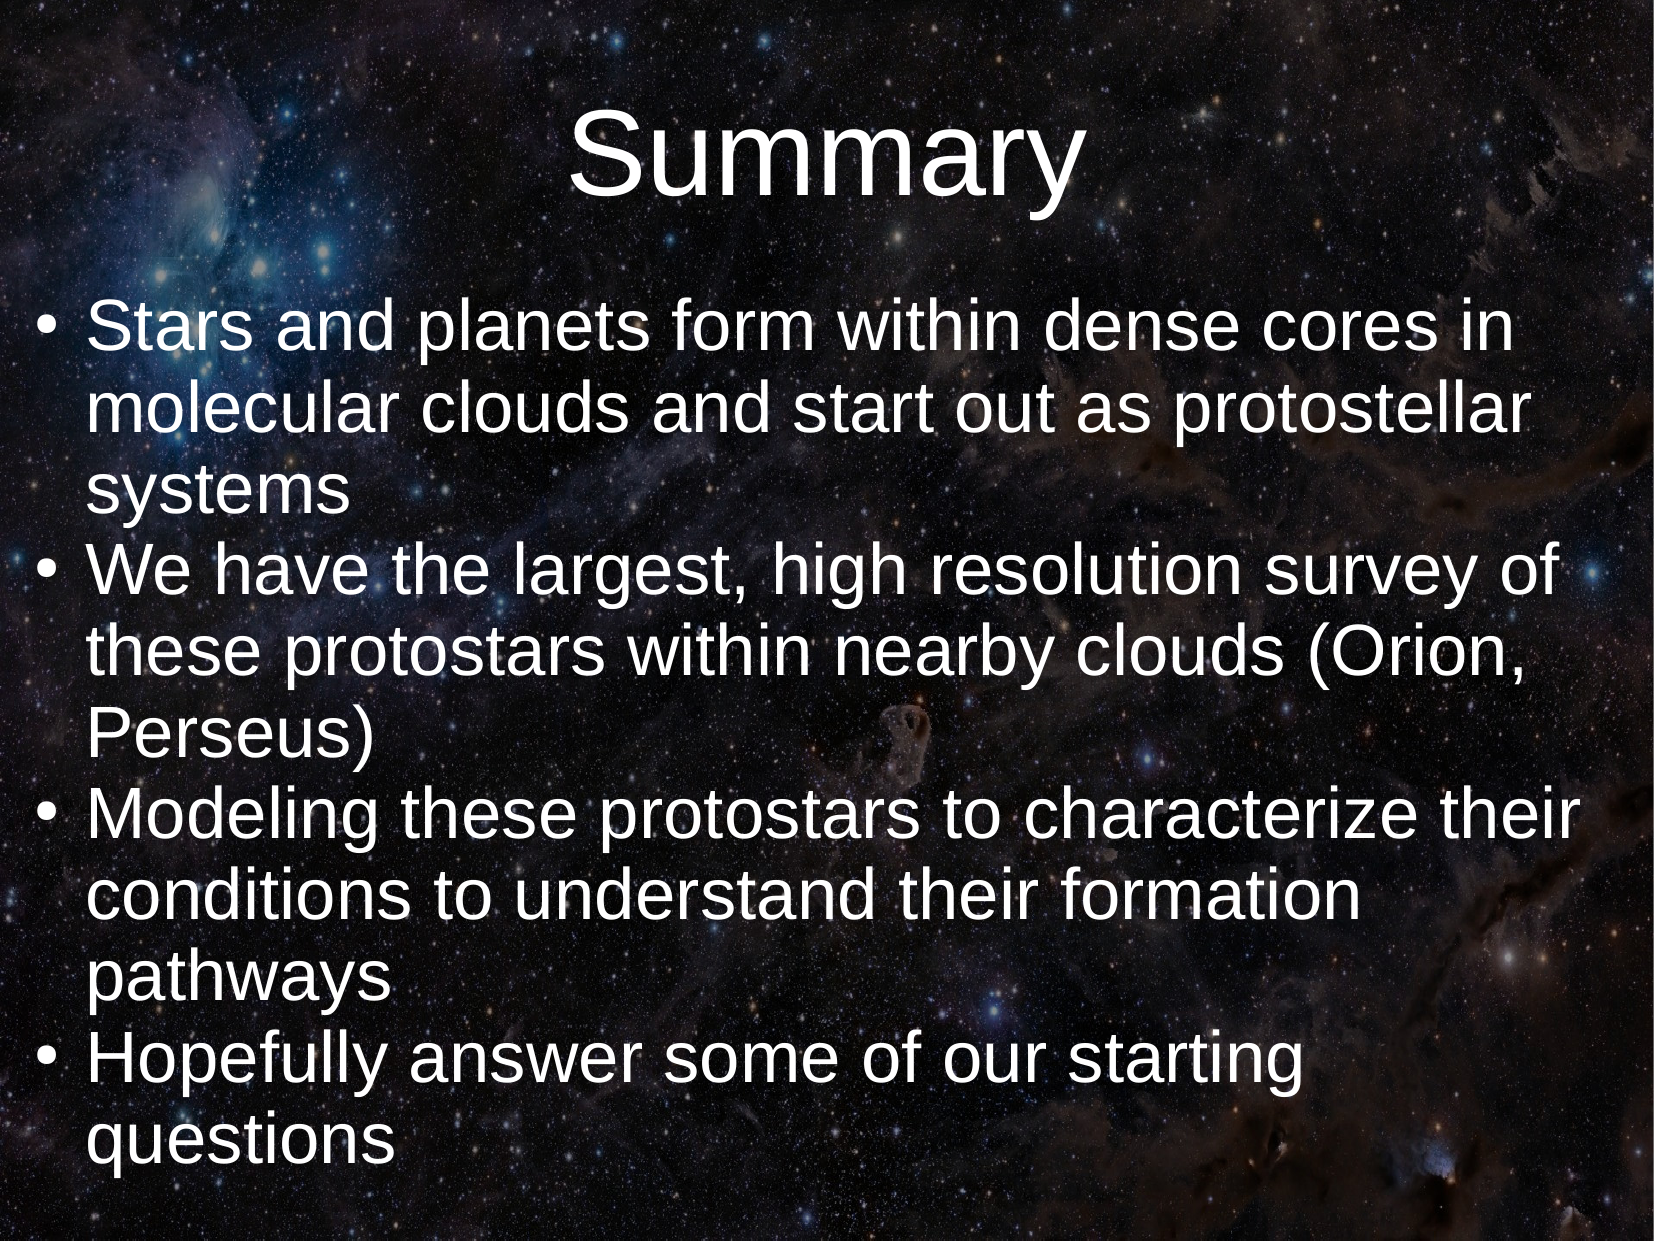

# Summary
Stars and planets form within dense cores in molecular clouds and start out as protostellar systems
We have the largest, high resolution survey of these protostars within nearby clouds (Orion, Perseus)
Modeling these protostars to characterize their conditions to understand their formation pathways
Hopefully answer some of our starting questions